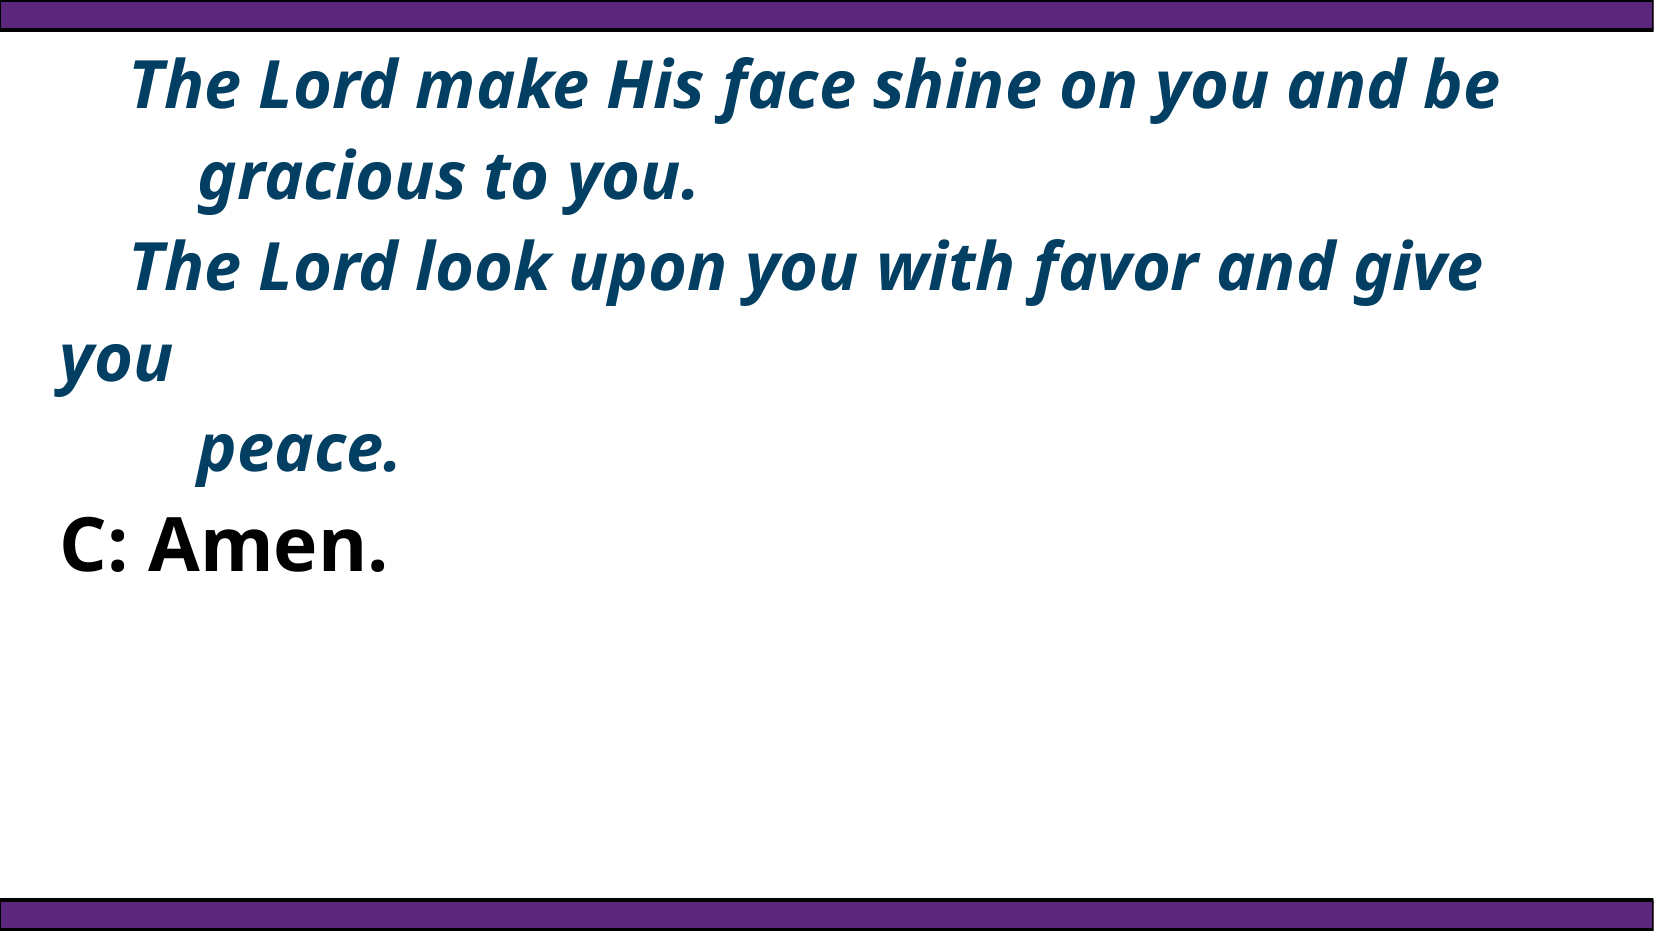

The Lord make His face shine on you and be
 gracious to you.
 The Lord look upon you with favor and give you
 peace.
C: Amen.